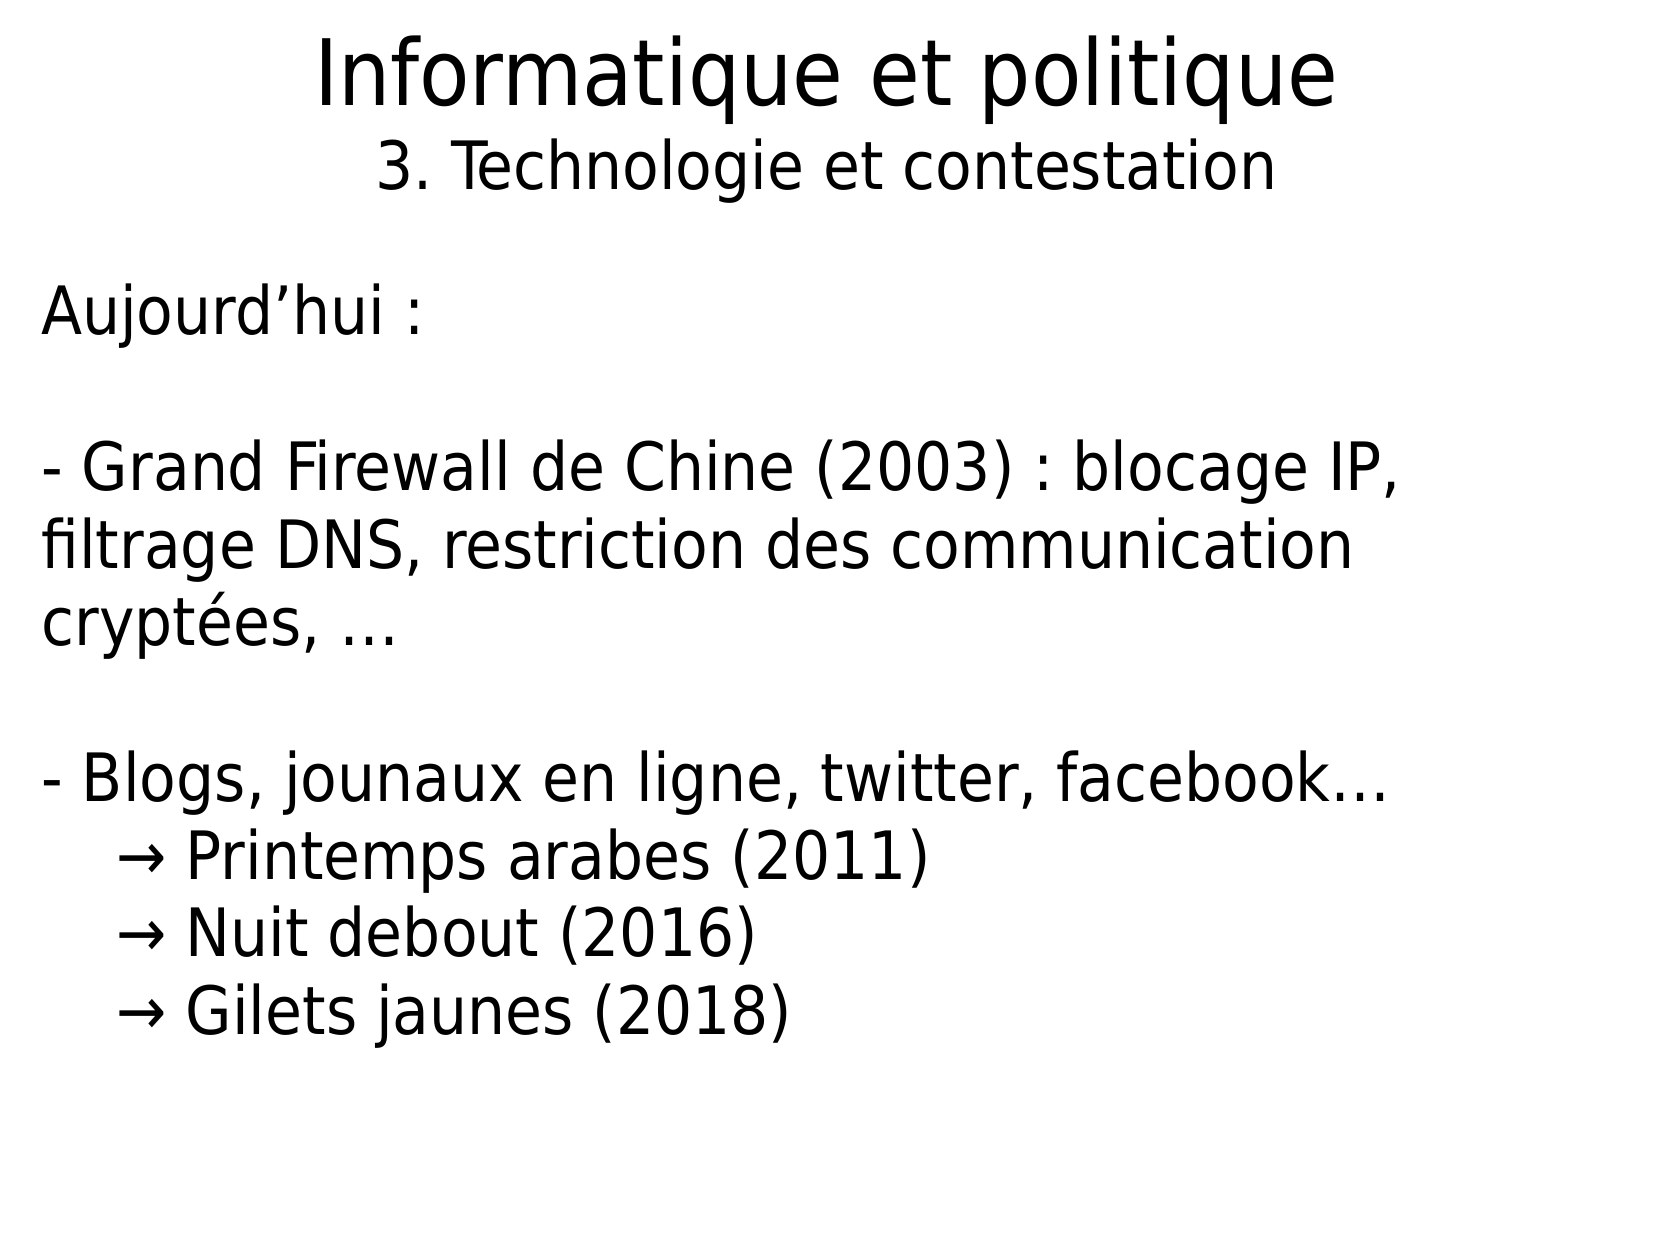

# Informatique et politique 3. Technologie et contestation
Aujourd’hui :
- Grand Firewall de Chine (2003) : blocage IP, filtrage DNS, restriction des communication cryptées, …
- Blogs, jounaux en ligne, twitter, facebook…
	→ Printemps arabes (2011)
	→ Nuit debout (2016)
	→ Gilets jaunes (2018)